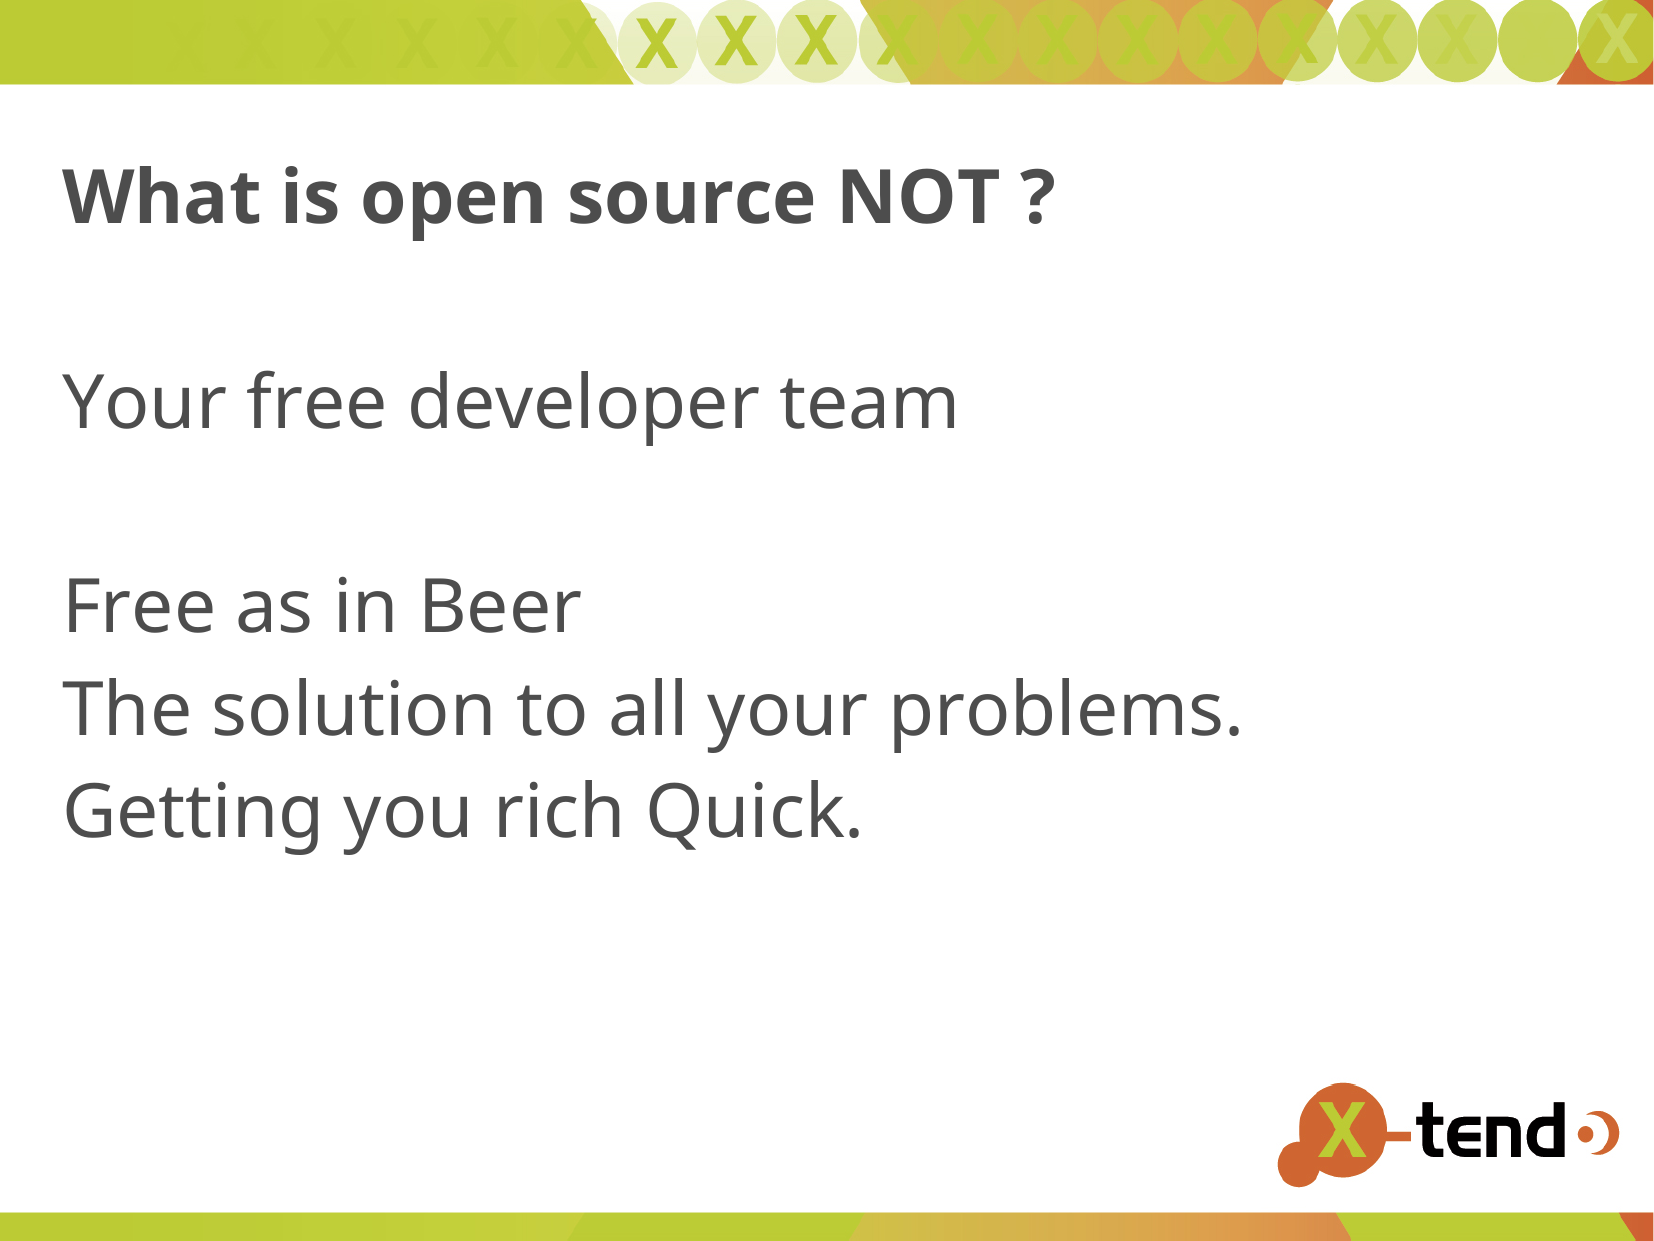

What is open source NOT ?
Your free developer team
Free as in Beer
The solution to all your problems.
Getting you rich Quick.
#